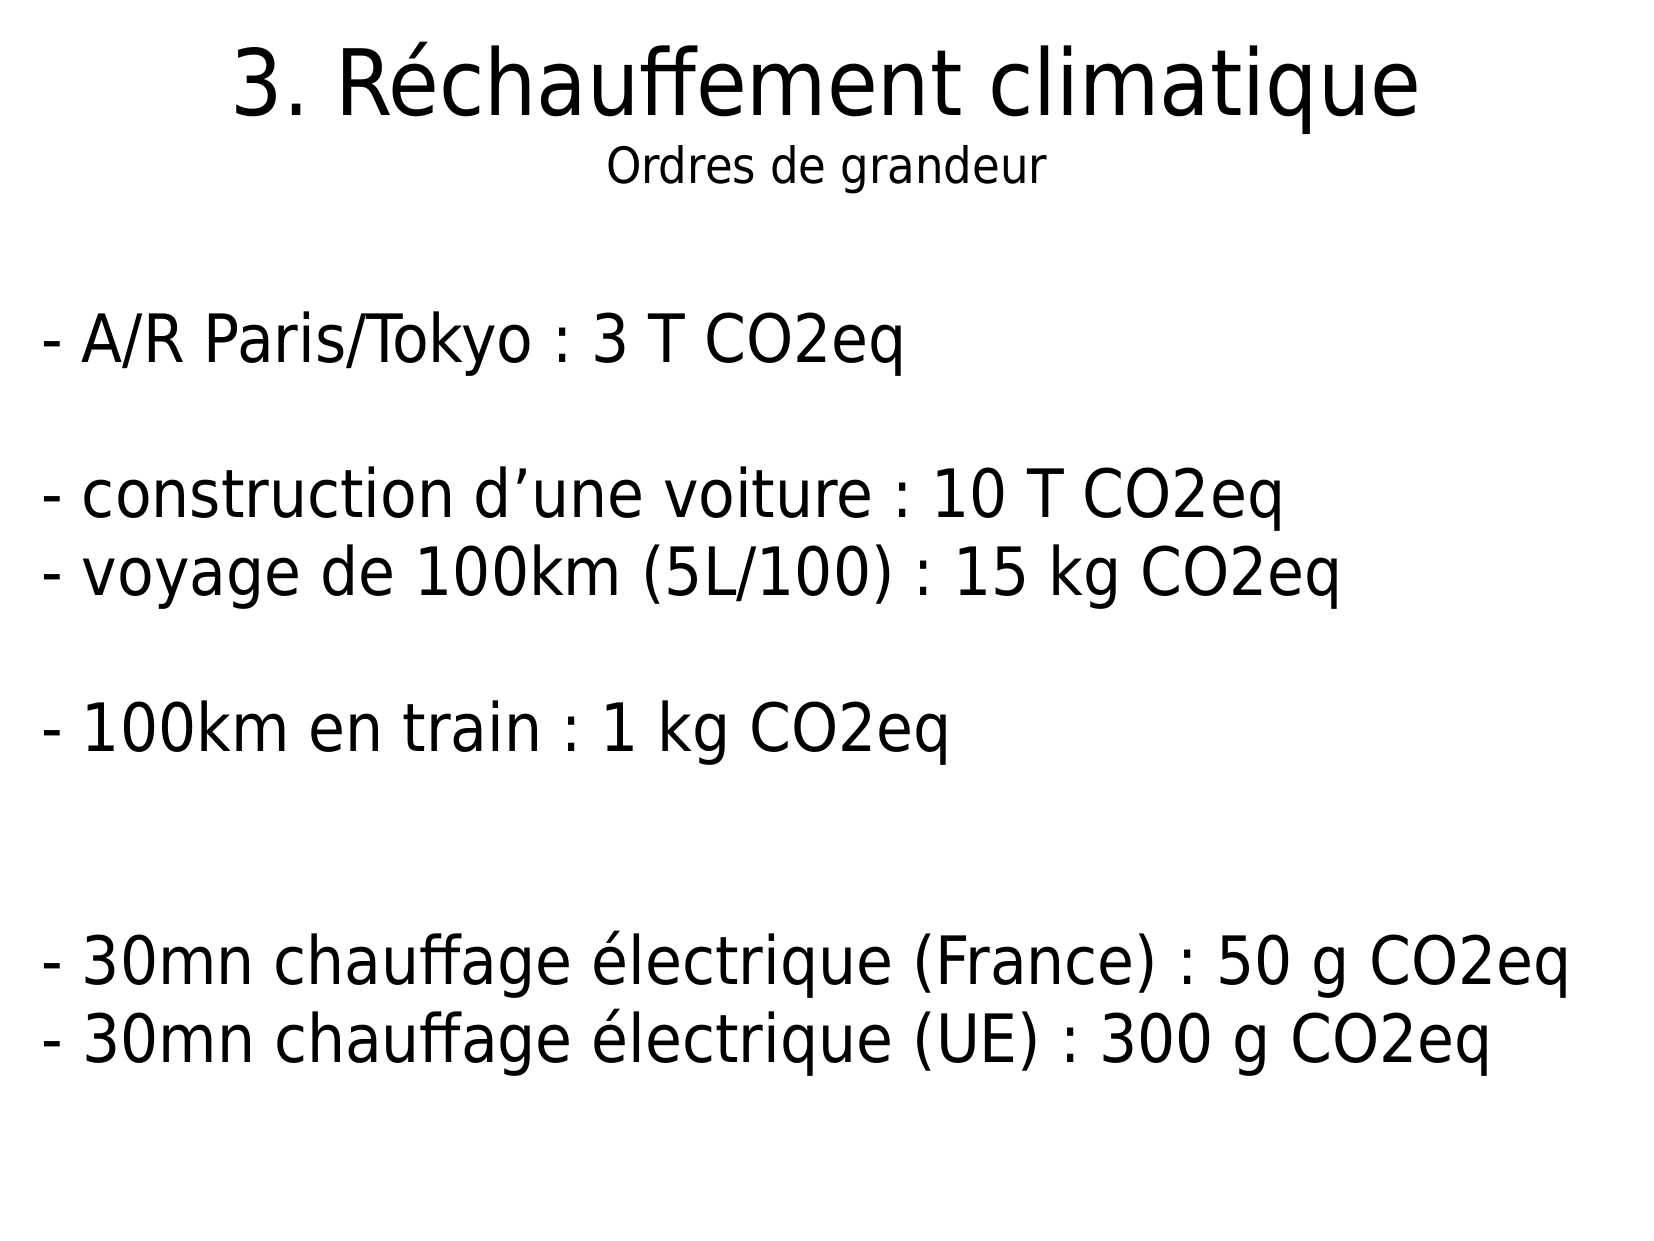

# 3. Réchauffement climatique Ordres de grandeur
- A/R Paris/Tokyo : 3 T CO2eq
- construction d’une voiture : 10 T CO2eq
- voyage de 100km (5L/100) : 15 kg CO2eq
- 100km en train : 1 kg CO2eq
- 30mn chauffage électrique (France) : 50 g CO2eq
- 30mn chauffage électrique (UE) : 300 g CO2eq